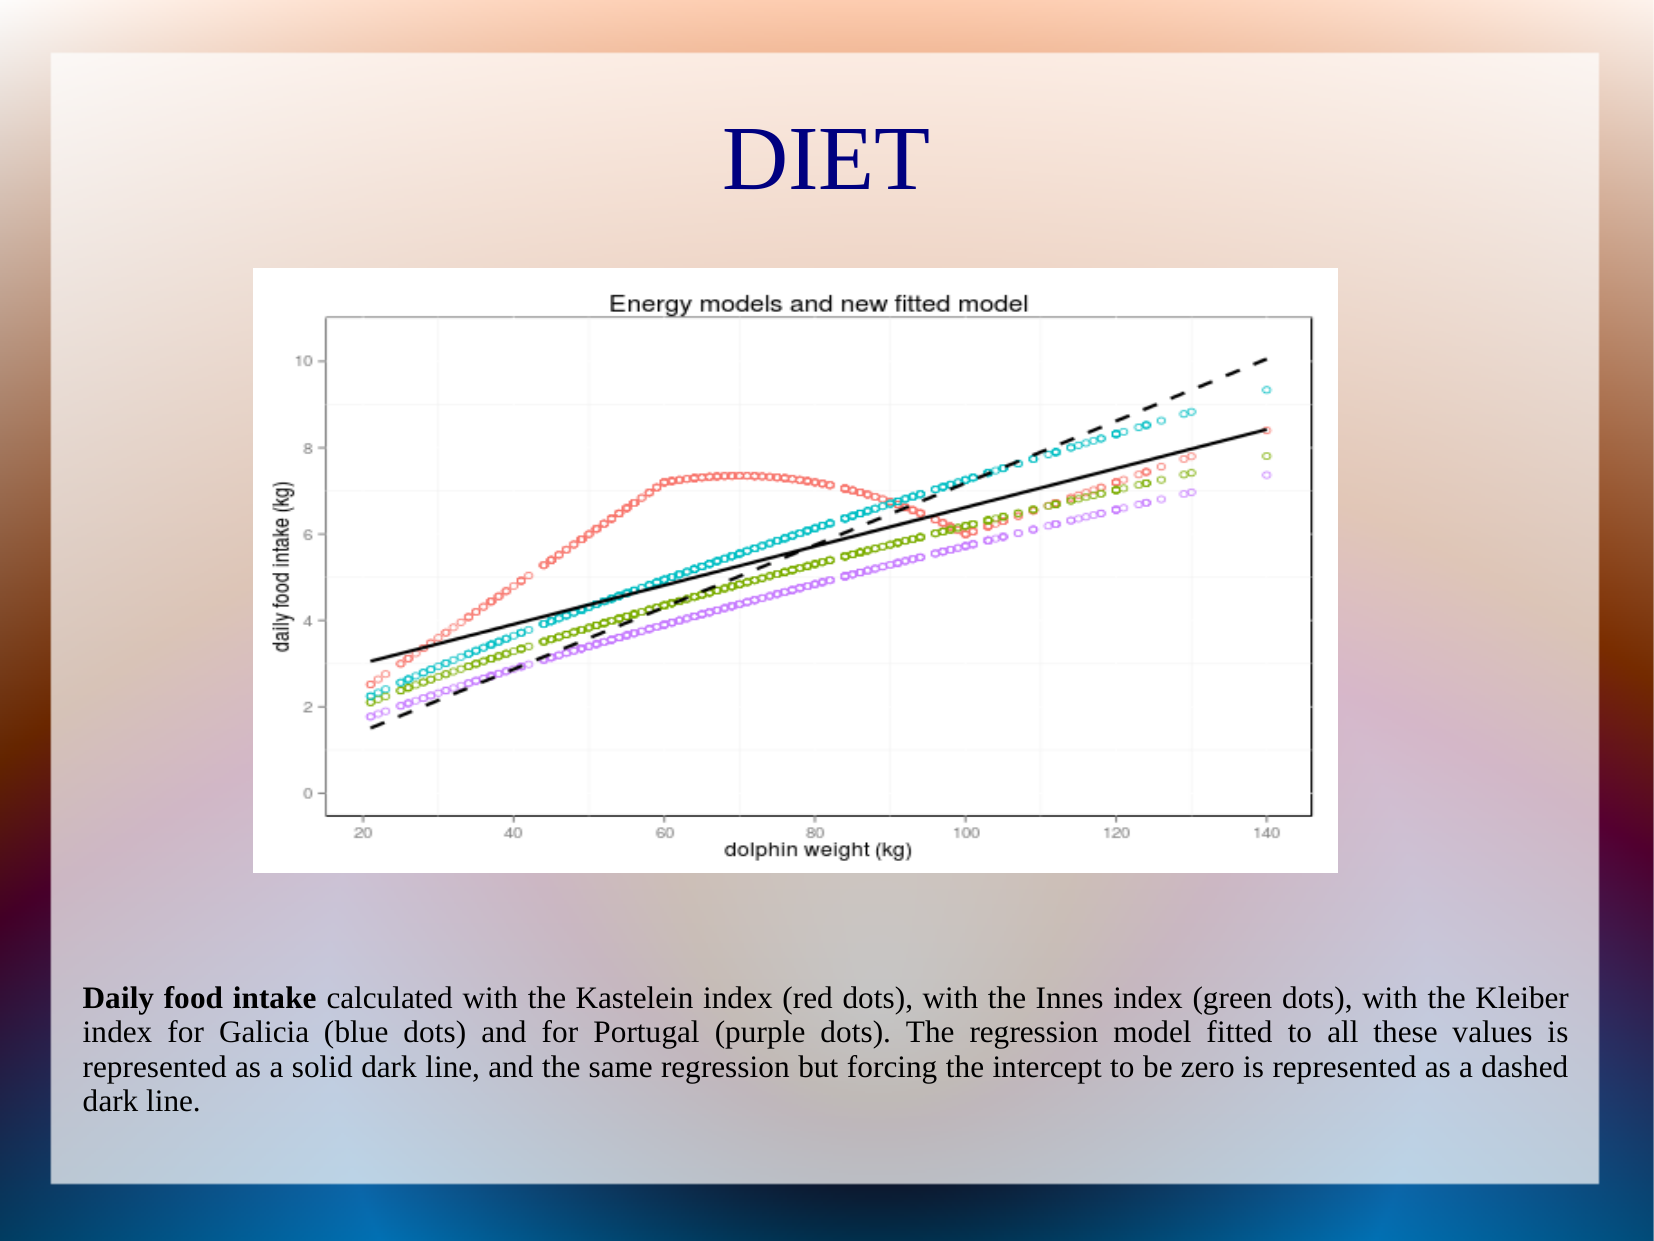

# DIET
Daily food intake calculated with the Kastelein index (red dots), with the Innes index (green dots), with the Kleiber index for Galicia (blue dots) and for Portugal (purple dots). The regression model fitted to all these values is represented as a solid dark line, and the same regression but forcing the intercept to be zero is represented as a dashed dark line.